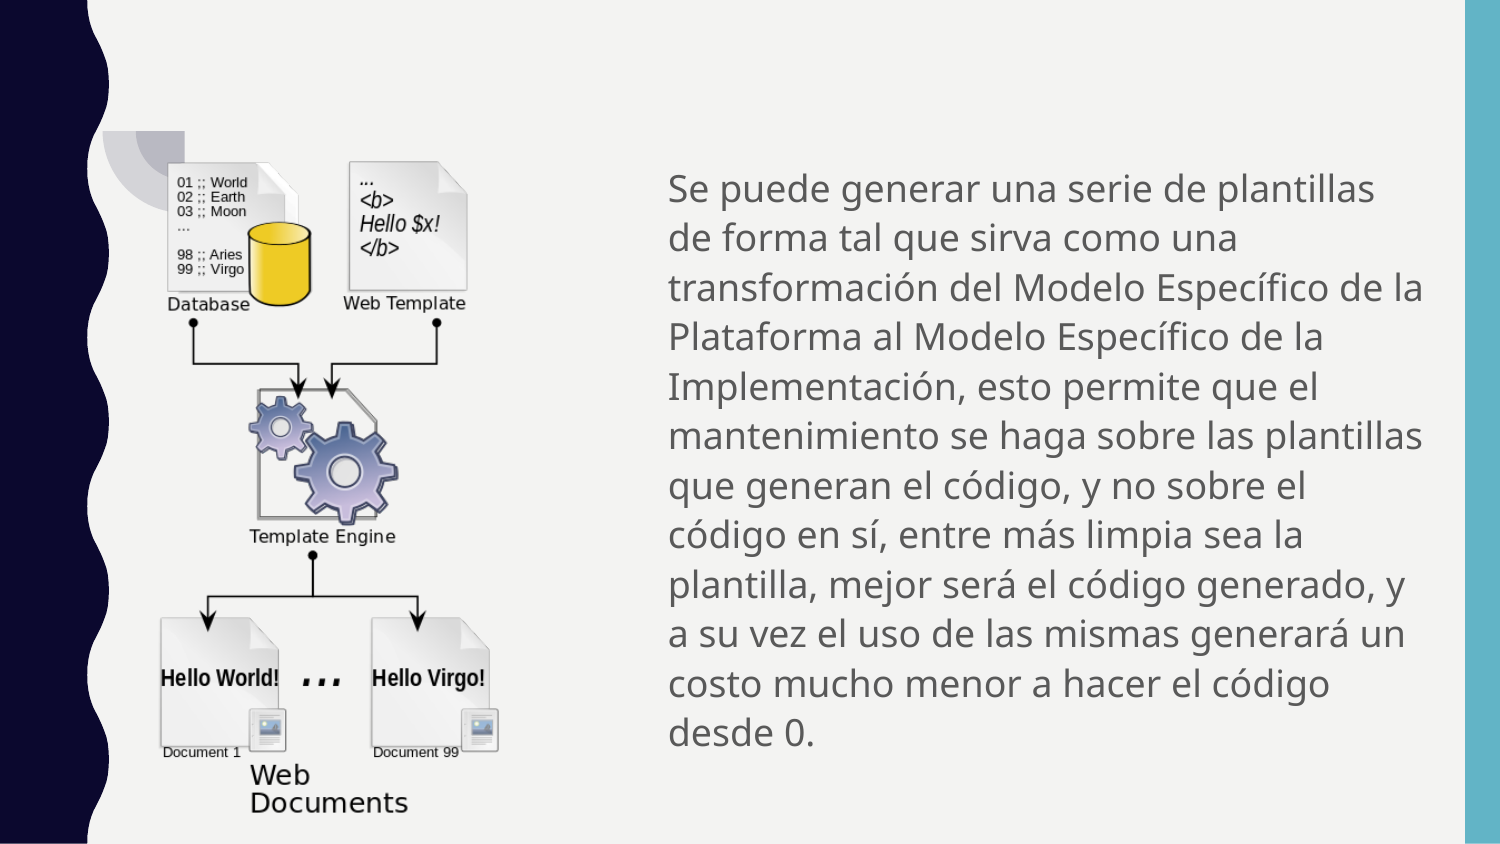

# Se puede generar una serie de plantillas de forma tal que sirva como una transformación del Modelo Específico de la Plataforma al Modelo Específico de la Implementación, esto permite que el mantenimiento se haga sobre las plantillas que generan el código, y no sobre el código en sí, entre más limpia sea la plantilla, mejor será el código generado, y a su vez el uso de las mismas generará un costo mucho menor a hacer el código desde 0.